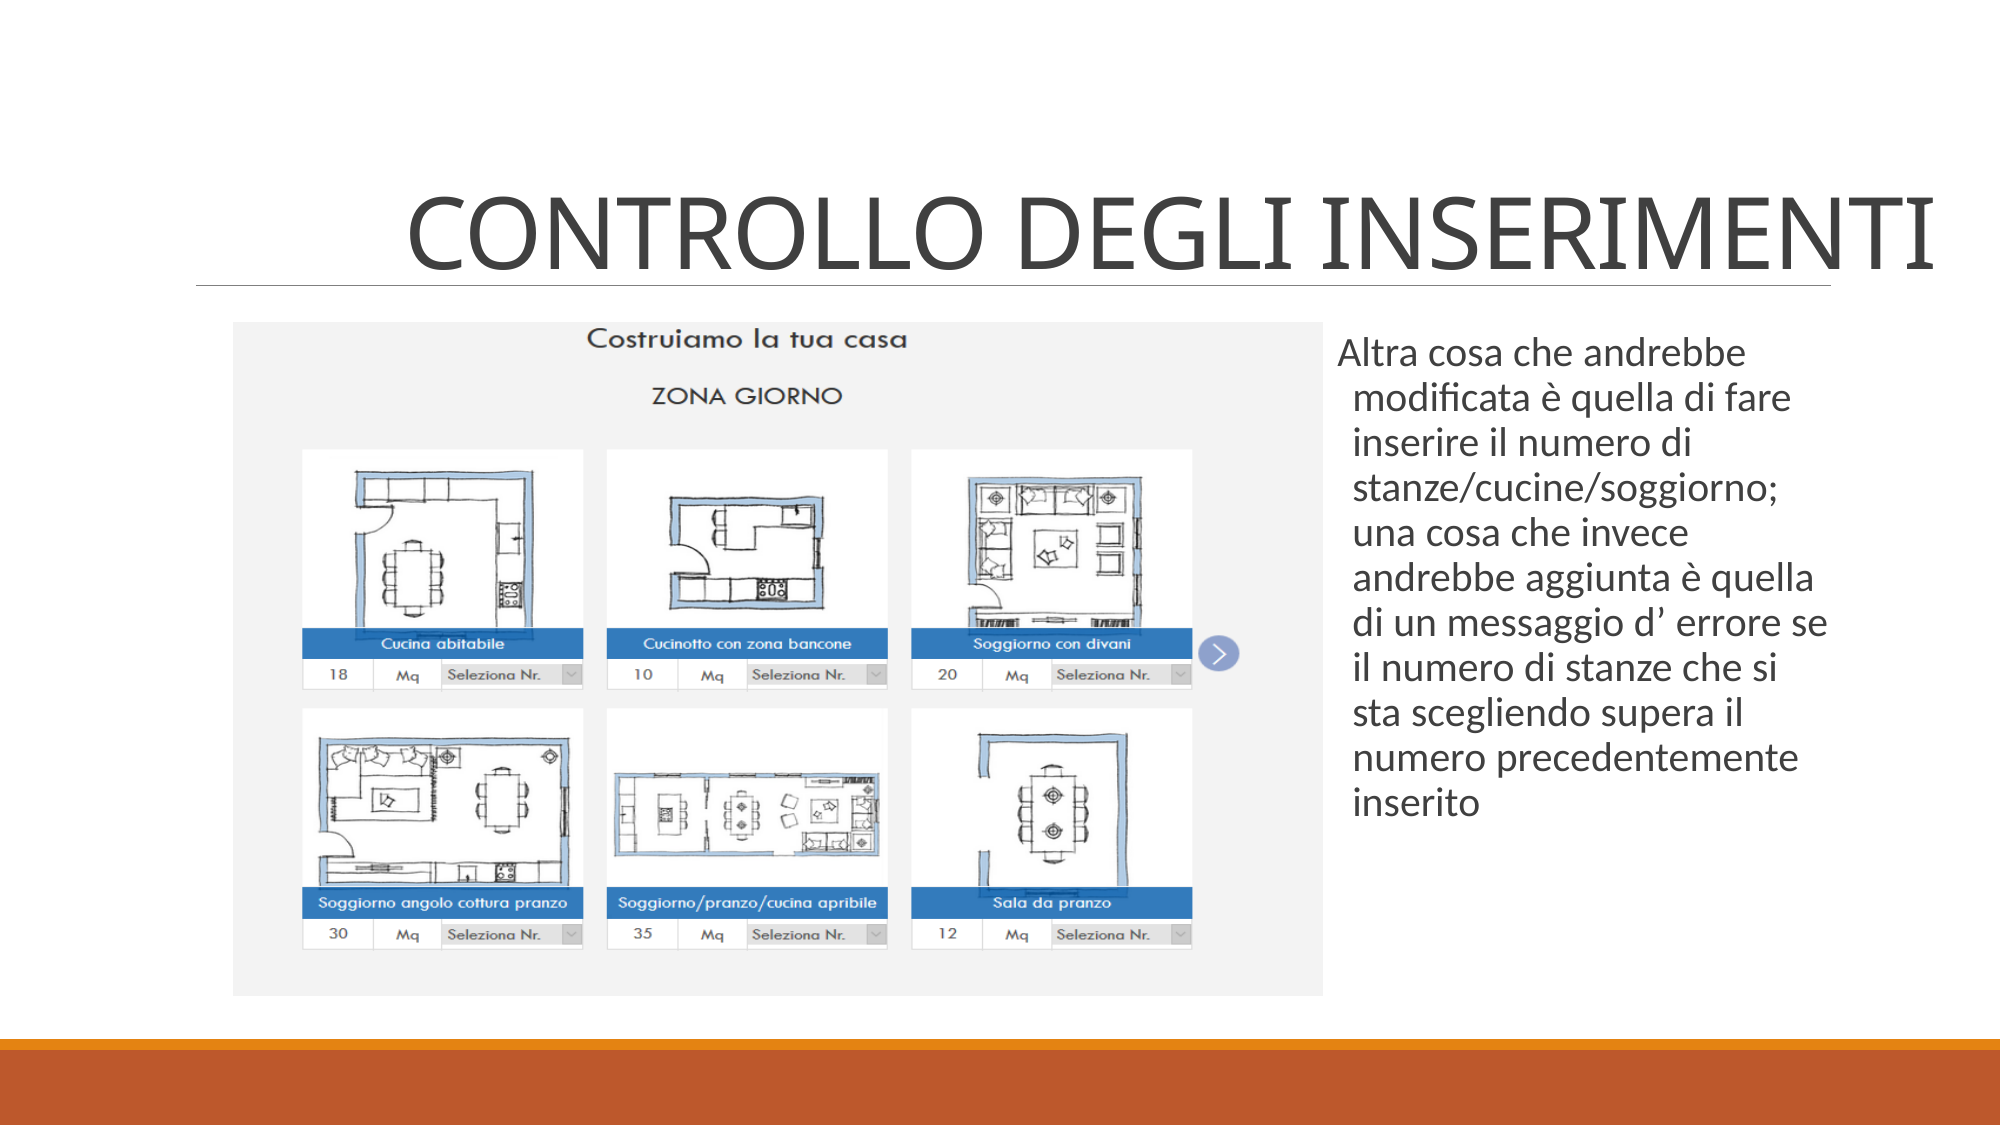

CONTROLLO DEGLI INSERIMENTI
# Altra cosa che andrebbe modificata è quella di fare inserire il numero di stanze/cucine/soggiorno; una cosa che invece andrebbe aggiunta è quella di un messaggio d’ errore se il numero di stanze che si sta scegliendo supera il numero precedentemente inserito